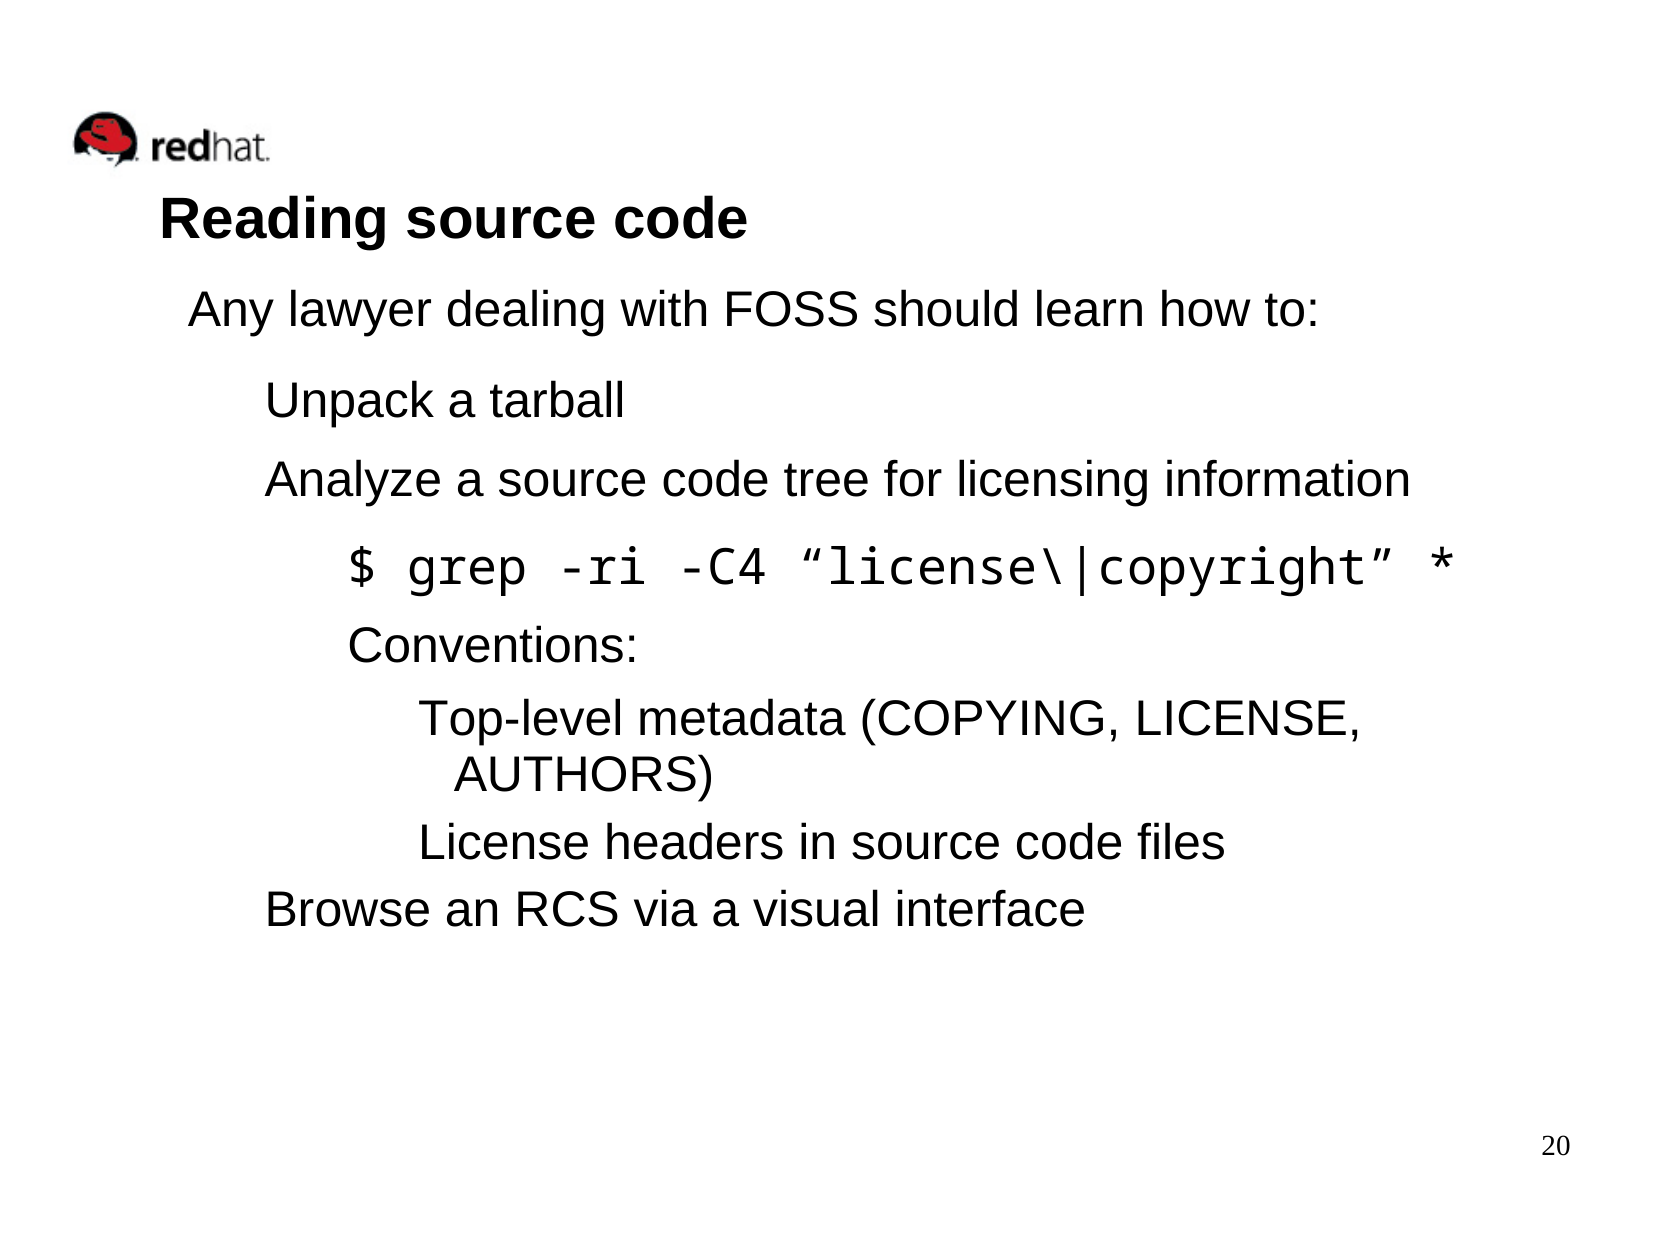

# Reading source code
Any lawyer dealing with FOSS should learn how to:
Unpack a tarball
Analyze a source code tree for licensing information
$ grep -ri -C4 “license\|copyright” *
Conventions:
Top-level metadata (COPYING, LICENSE, AUTHORS)
License headers in source code files
Browse an RCS via a visual interface
20